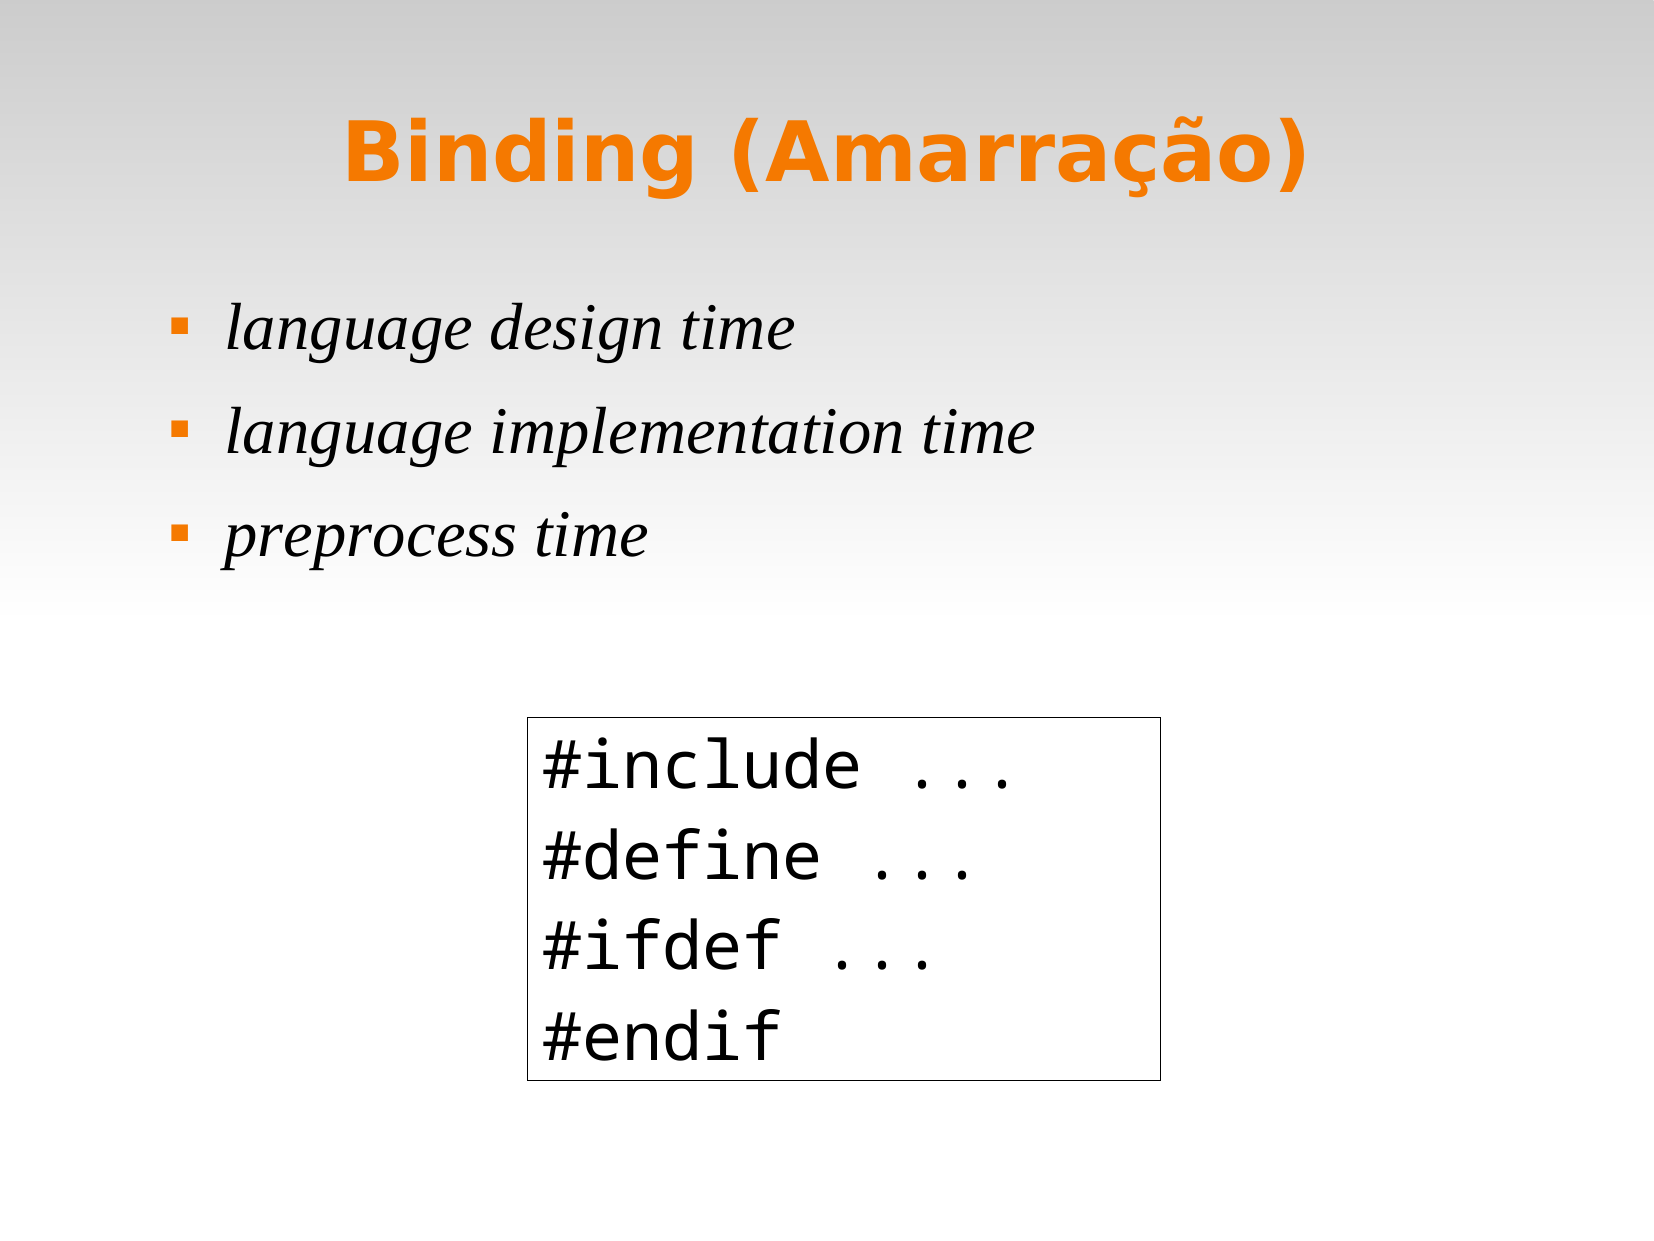

# Binding (Amarração)
language design time
language implementation time
preprocess time
#include ...
#define ...
#ifdef ...
#endif